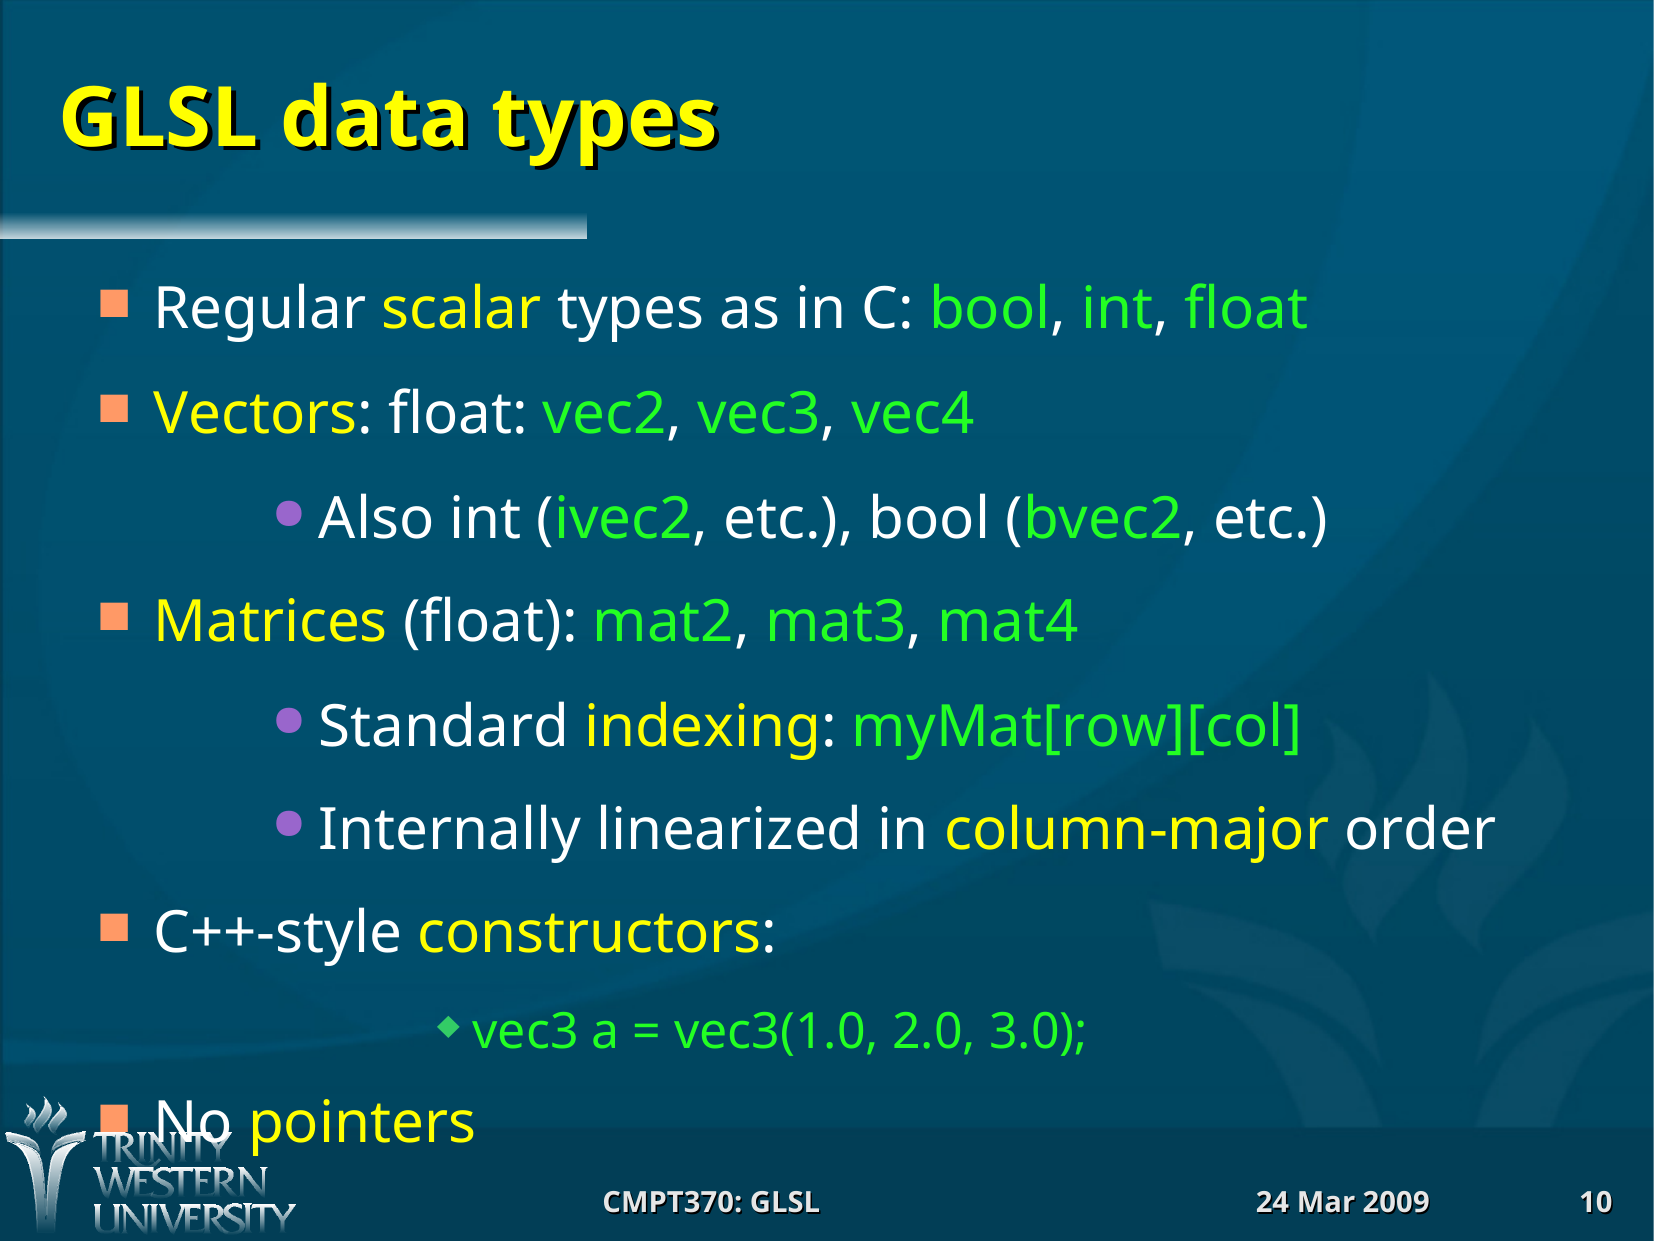

# GLSL data types
Regular scalar types as in C: bool, int, float
Vectors: float: vec2, vec3, vec4
Also int (ivec2, etc.), bool (bvec2, etc.)
Matrices (float): mat2, mat3, mat4
Standard indexing: myMat[row][col]
Internally linearized in column-major order
C++-style constructors:
vec3 a = vec3(1.0, 2.0, 3.0);
No pointers
CMPT370: GLSL
24 Mar 2009
10